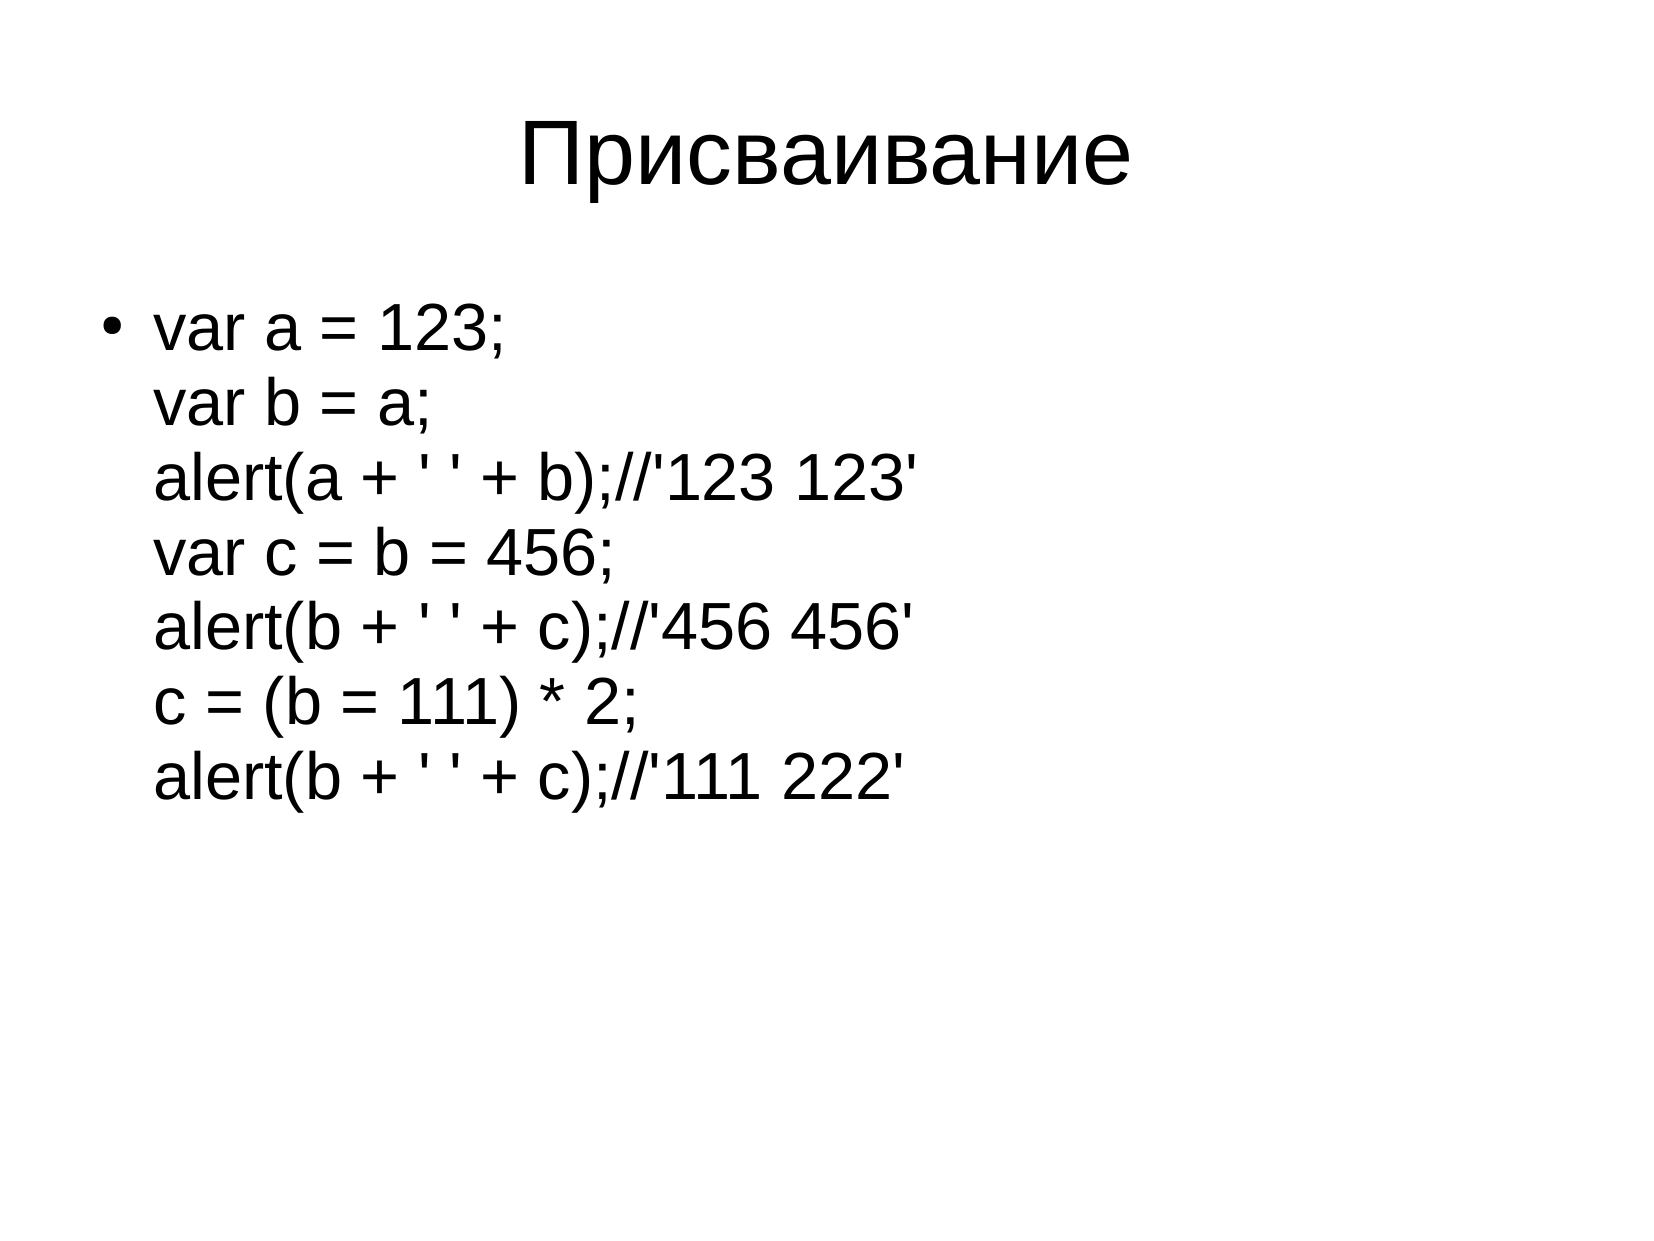

# Присваивание
var a = 123;
var b = a;
alert(a + ' ' + b);//'123 123'
var c = b = 456;
alert(b + ' ' + c);//'456 456'
c = (b = 111) * 2;
alert(b + ' ' + c);//'111 222'